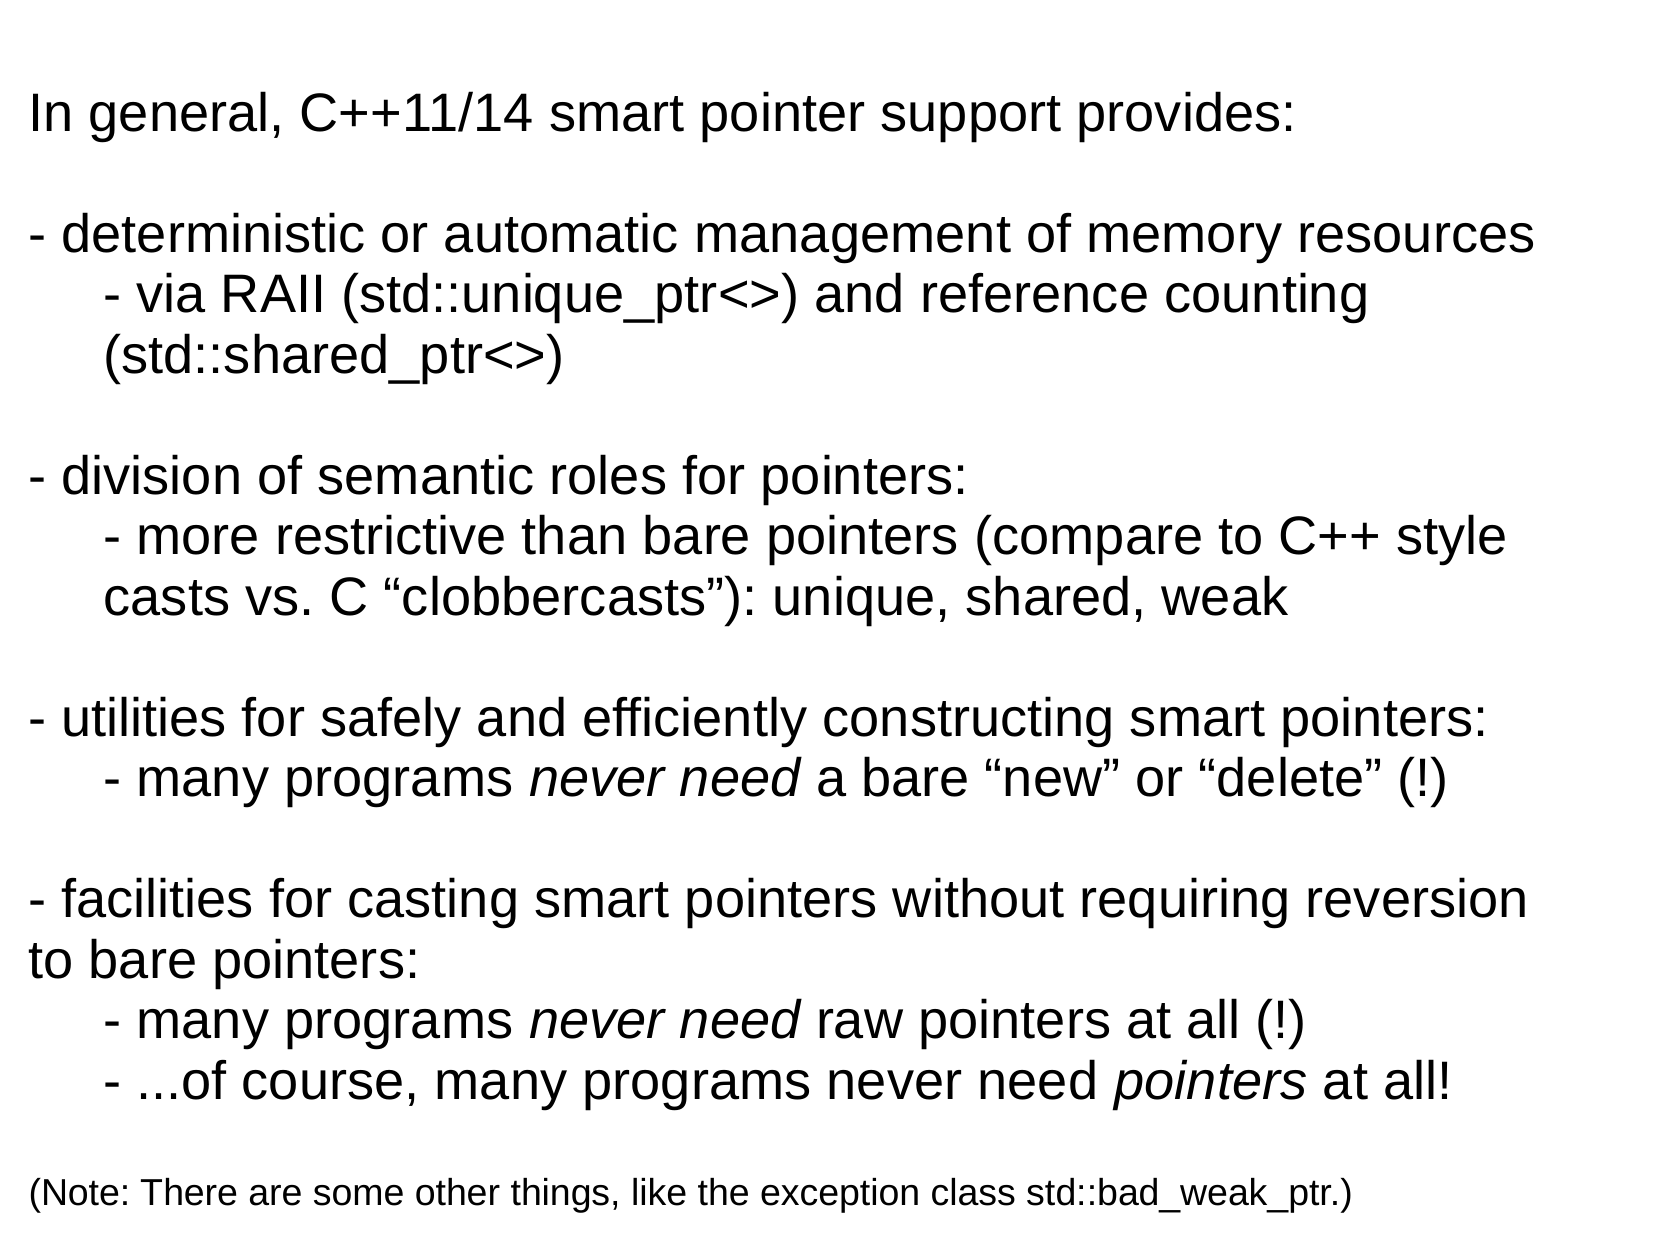

In general, C++11/14 smart pointer support provides:
- deterministic or automatic management of memory resources
	- via RAII (std::unique_ptr<>) and reference counting
	(std::shared_ptr<>)
- division of semantic roles for pointers:
	- more restrictive than bare pointers (compare to C++ style
	casts vs. C “clobbercasts”): unique, shared, weak
- utilities for safely and efficiently constructing smart pointers:
	- many programs never need a bare “new” or “delete” (!)
- facilities for casting smart pointers without requiring reversion
to bare pointers:
	- many programs never need raw pointers at all (!)
	- ...of course, many programs never need pointers at all!
(Note: There are some other things, like the exception class std::bad_weak_ptr.)